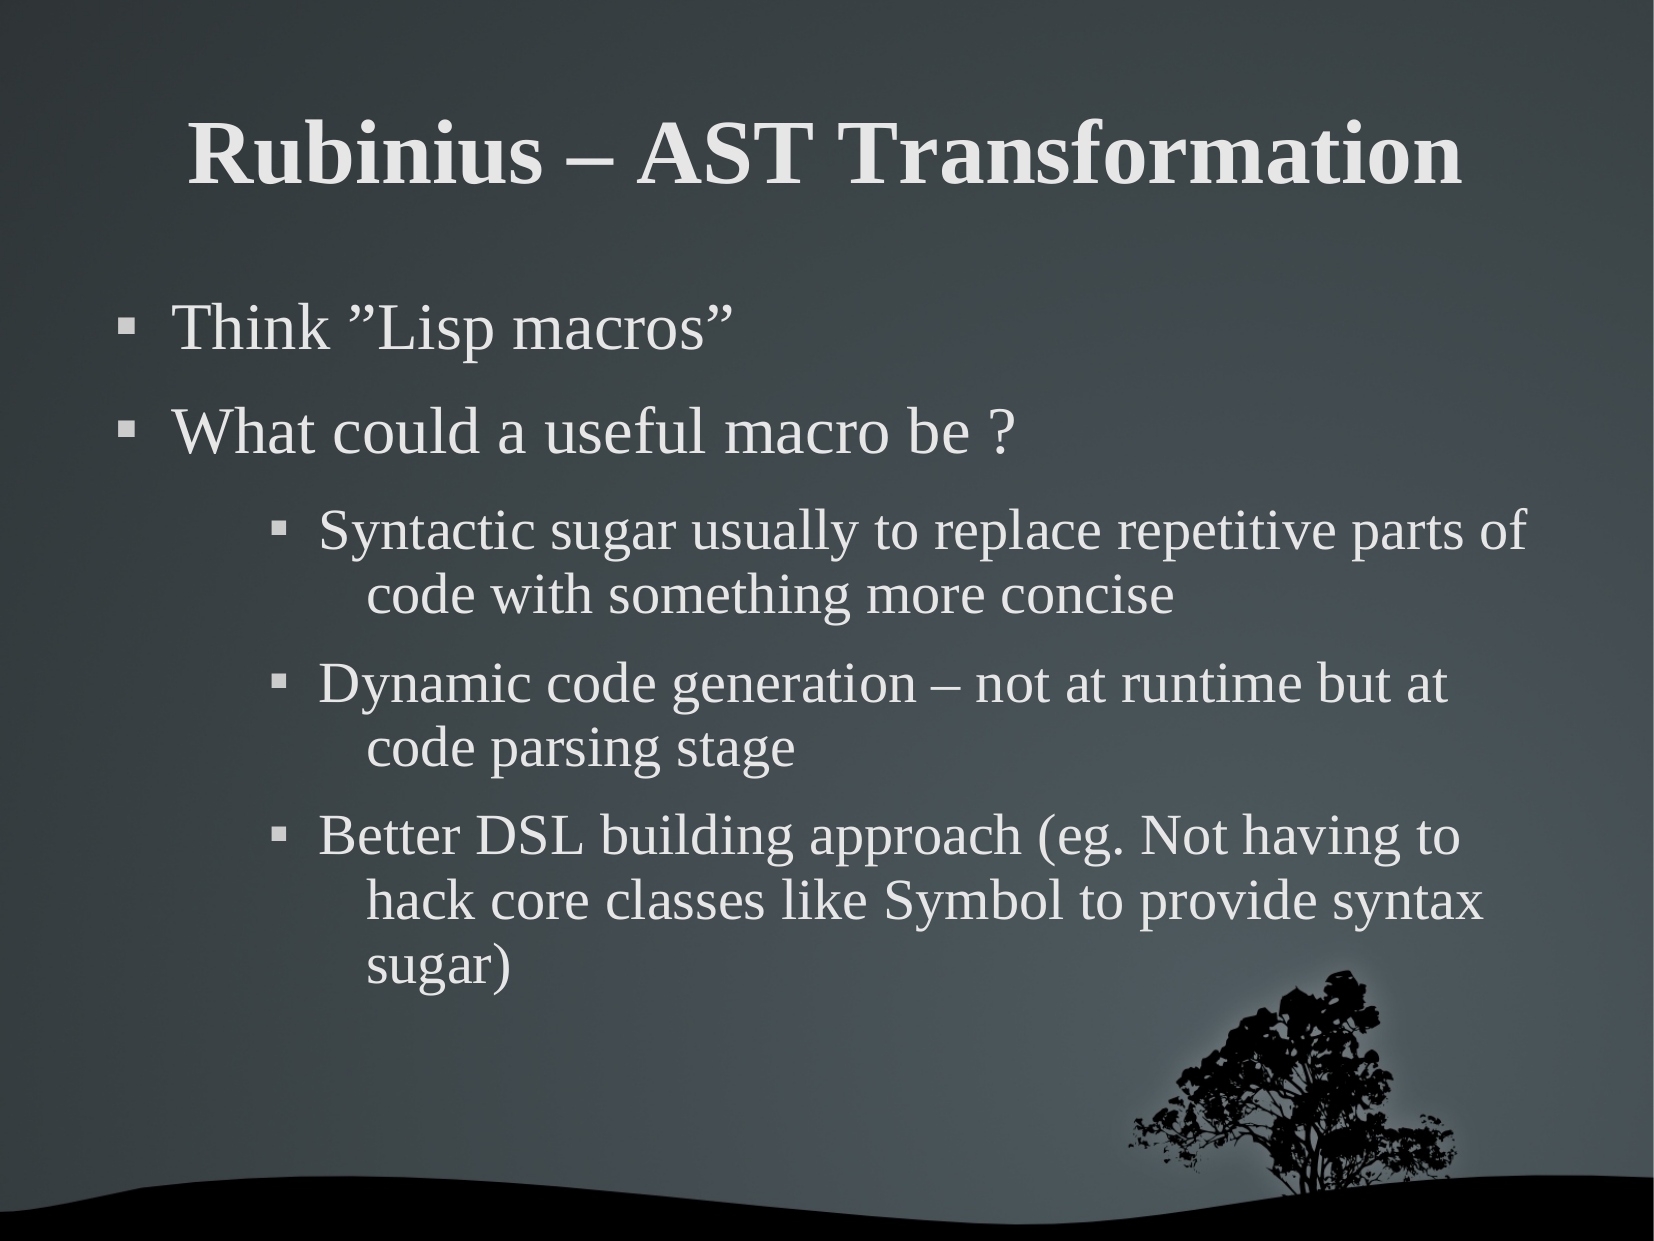

# Rubinius – AST Transformation
Think ”Lisp macros”
What could a useful macro be ?
Syntactic sugar usually to replace repetitive parts of code with something more concise
Dynamic code generation – not at runtime but at code parsing stage
Better DSL building approach (eg. Not having to hack core classes like Symbol to provide syntax sugar)